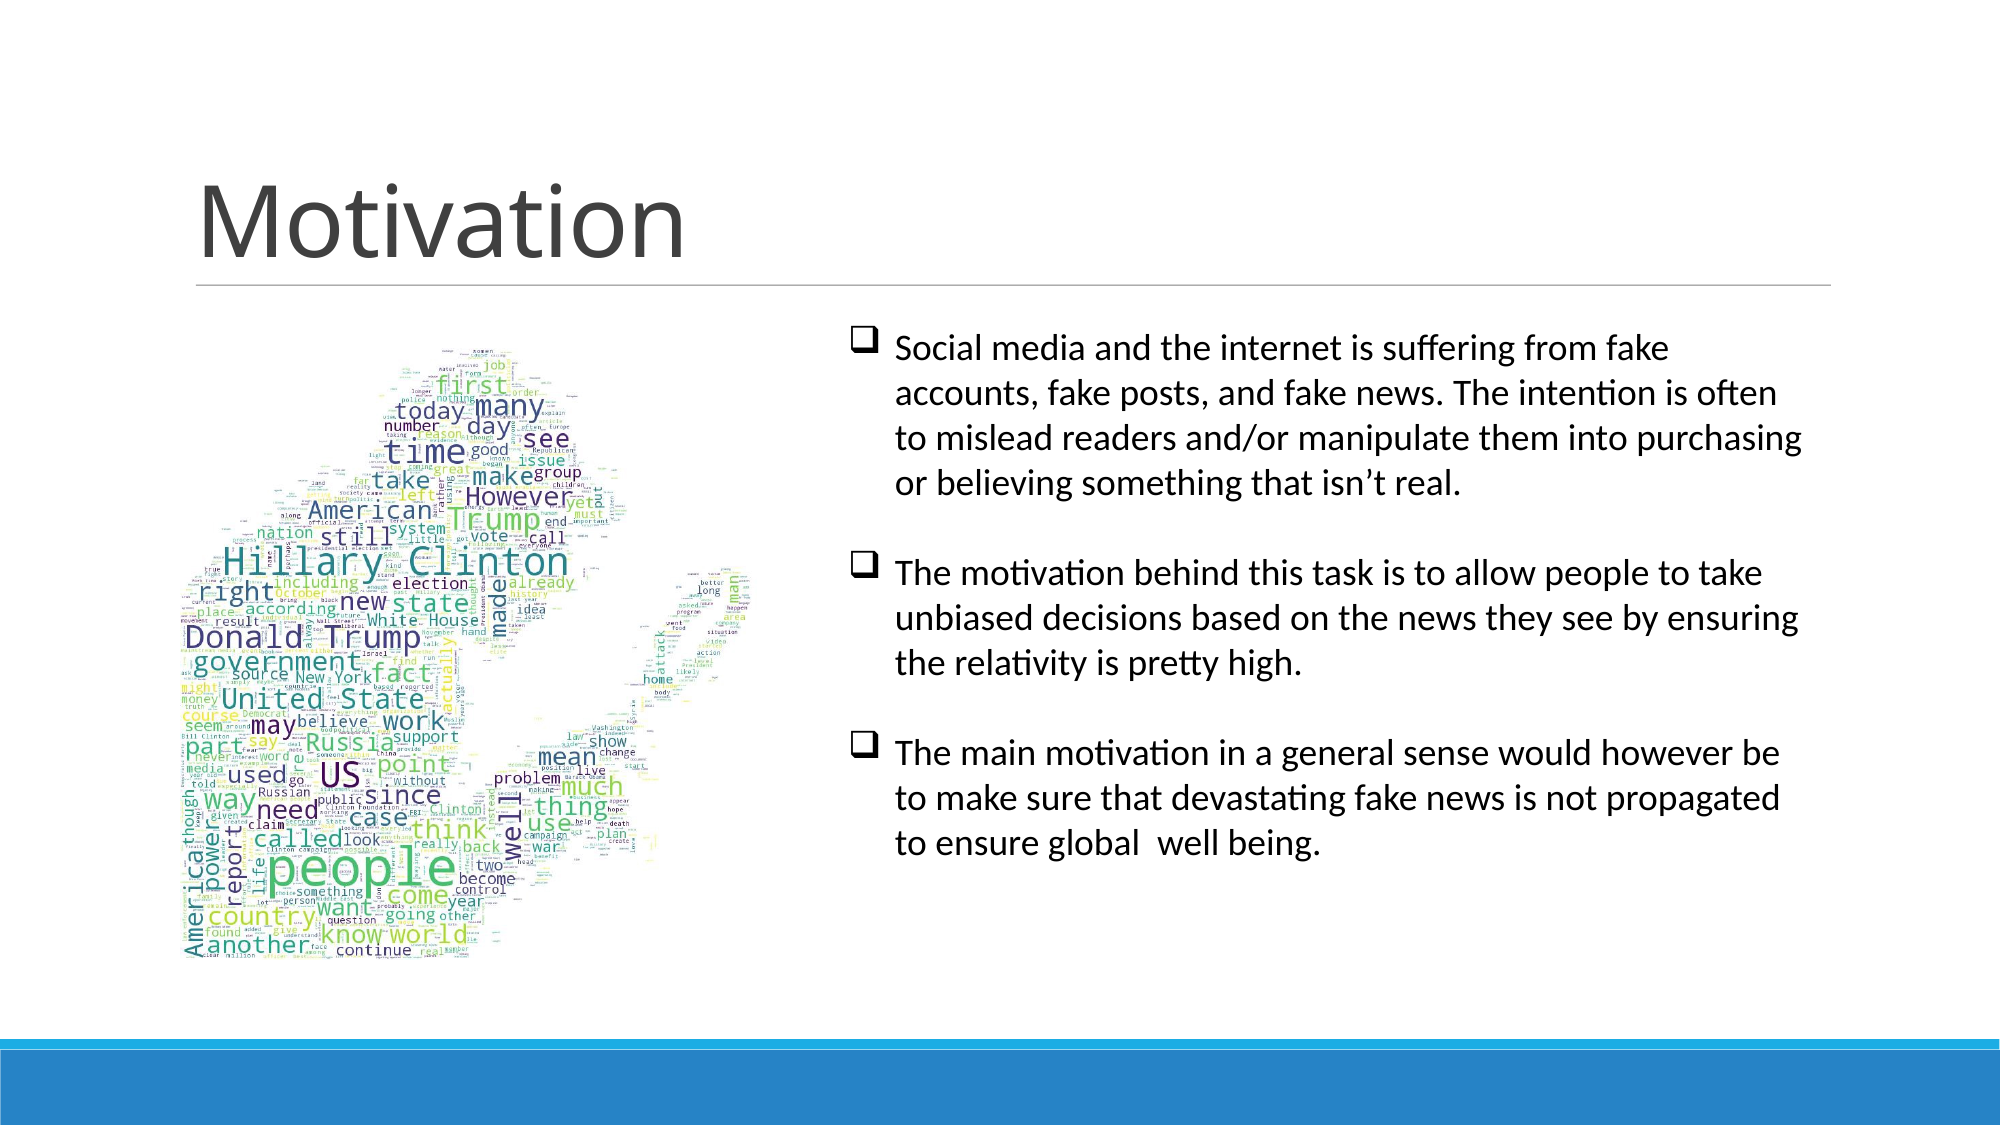

# Motivation
Social media and the internet is suffering from fake accounts, fake posts, and fake news. The intention is often to mislead readers and/or manipulate them into purchasing or believing something that isn’t real.
The motivation behind this task is to allow people to take unbiased decisions based on the news they see by ensuring the relativity is pretty high.
The main motivation in a general sense would however be to make sure that devastating fake news is not propagated to ensure global well being.